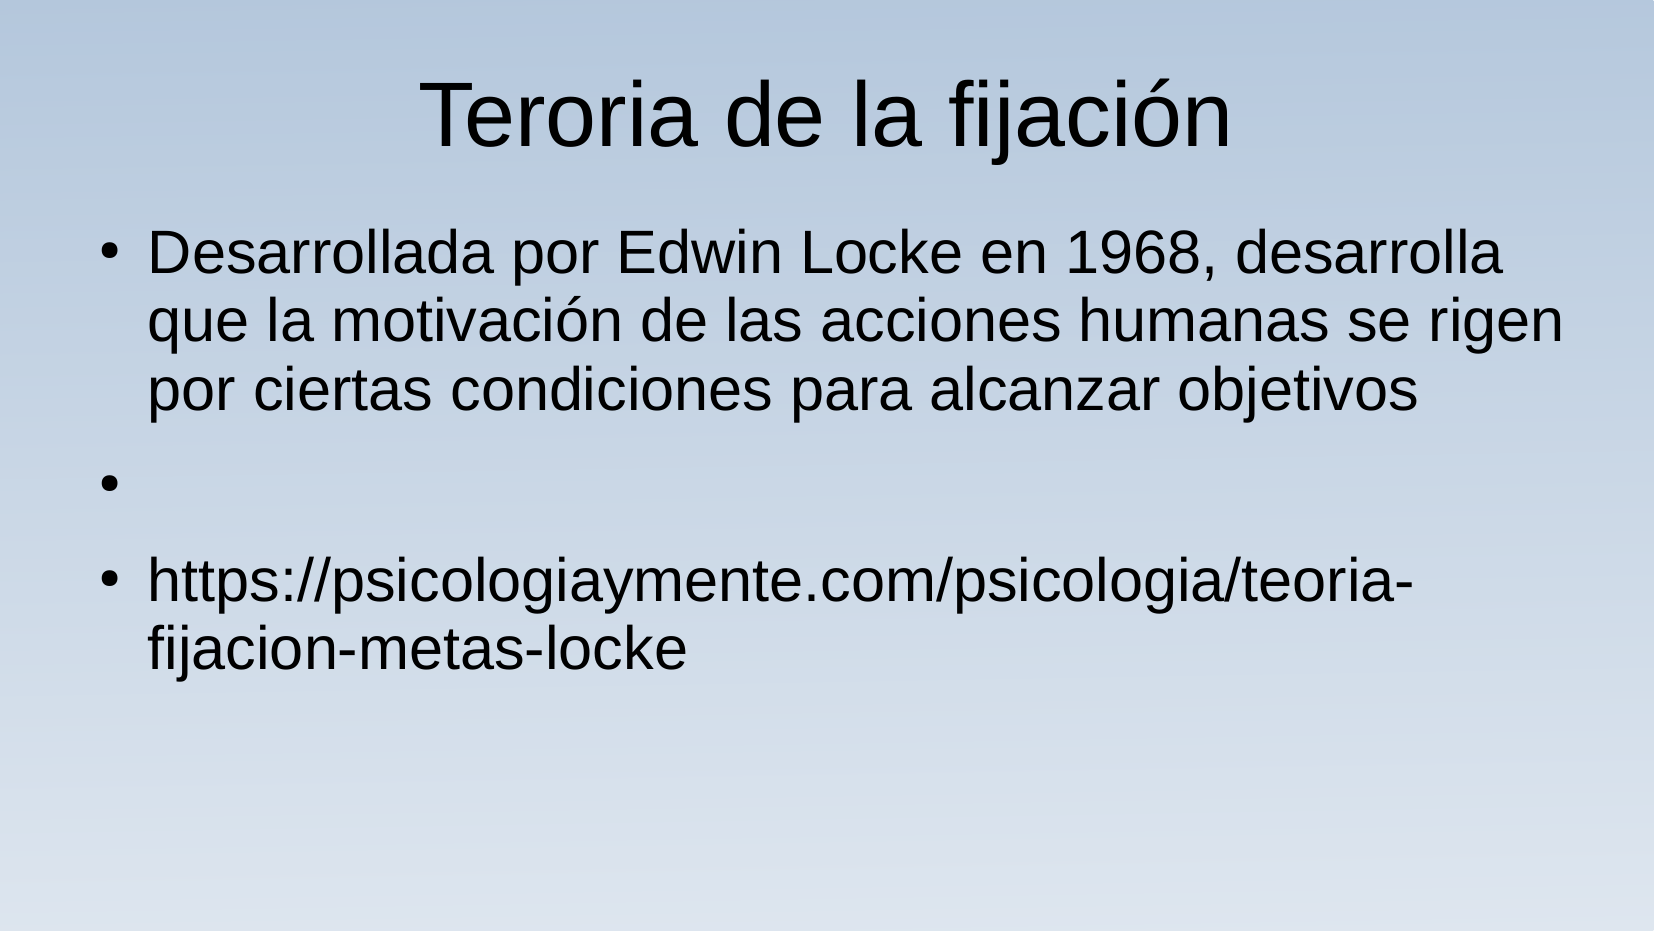

# Teroria de la fijación
Desarrollada por Edwin Locke en 1968, desarrolla que la motivación de las acciones humanas se rigen por ciertas condiciones para alcanzar objetivos
https://psicologiaymente.com/psicologia/teoria-fijacion-metas-locke